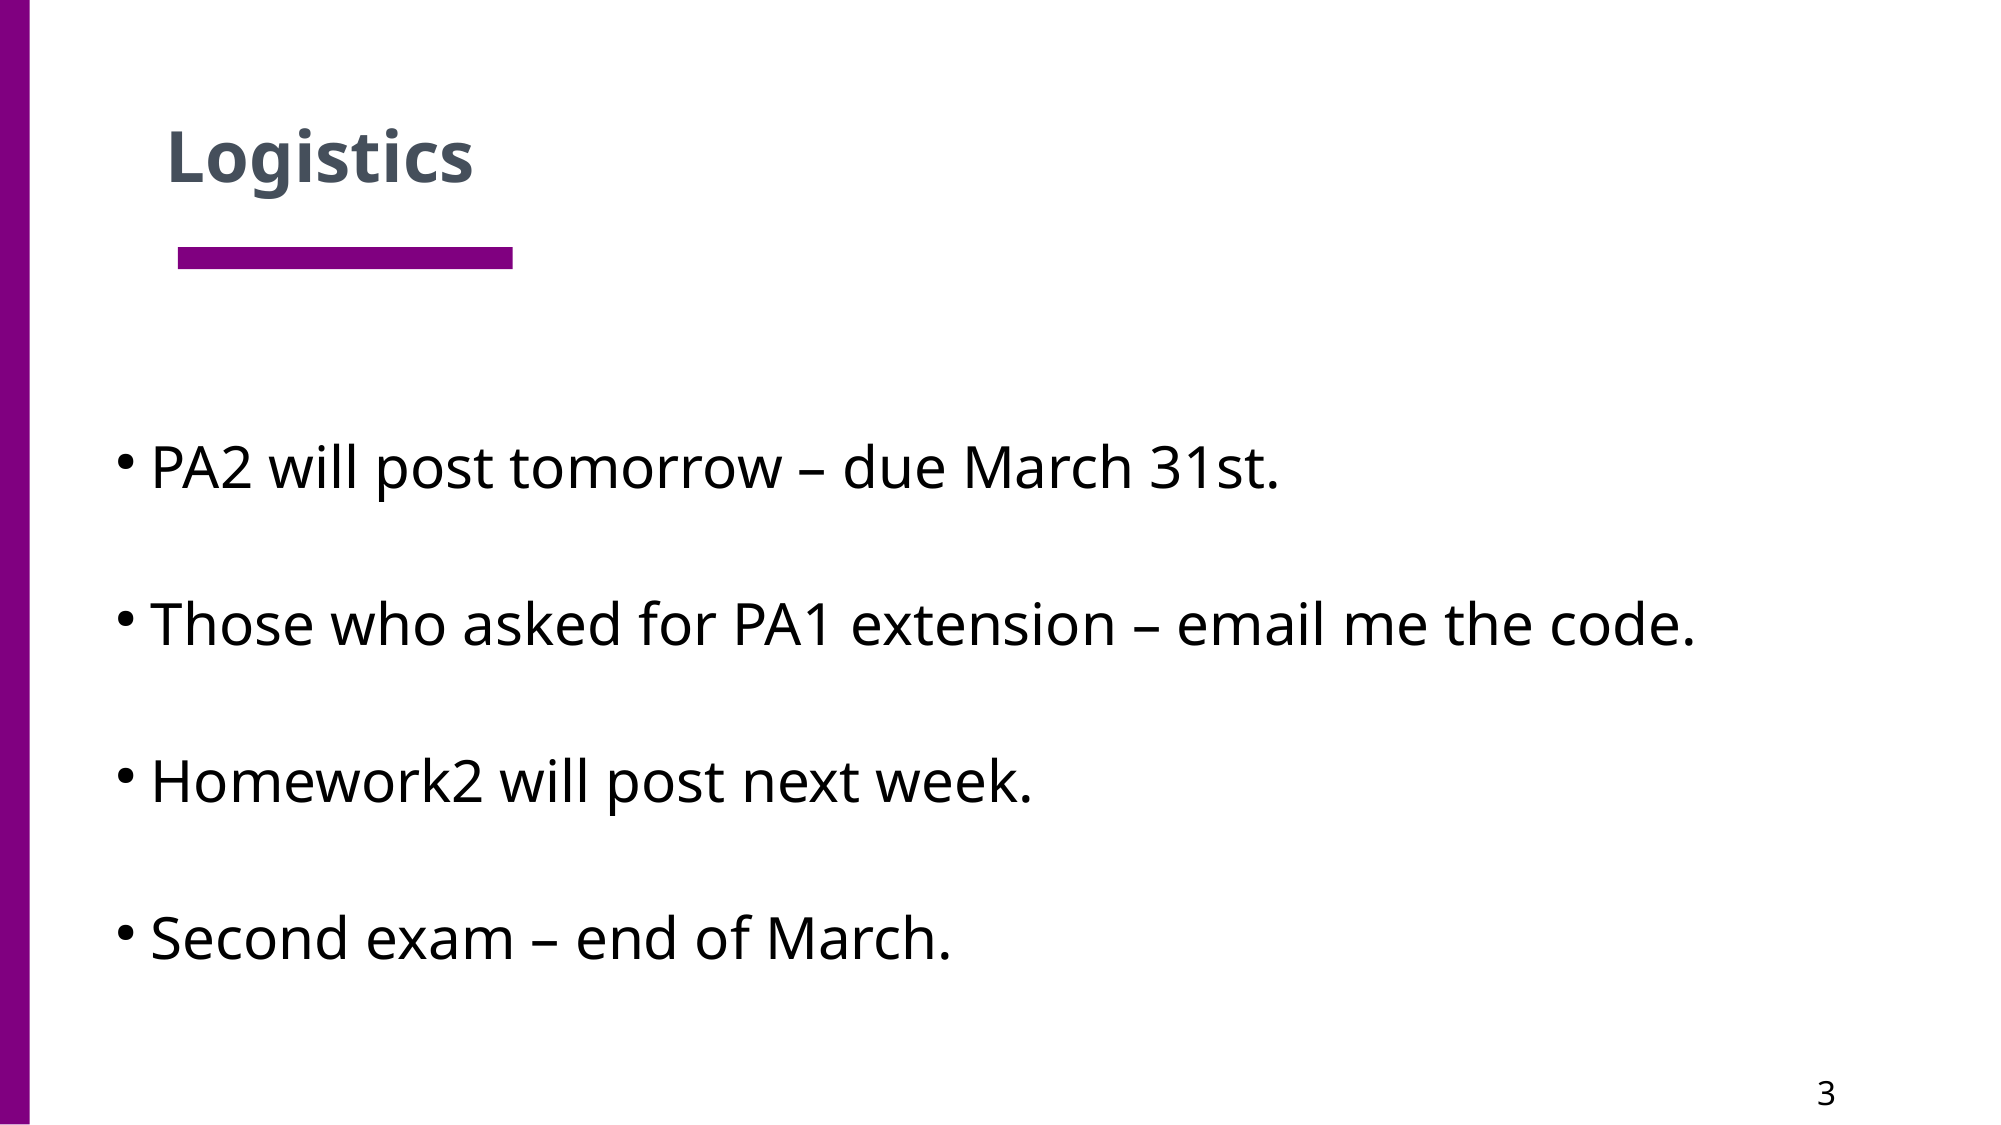

Logistics
PA2 will post tomorrow – due March 31st.
Those who asked for PA1 extension – email me the code.
Homework2 will post next week.
Second exam – end of March.